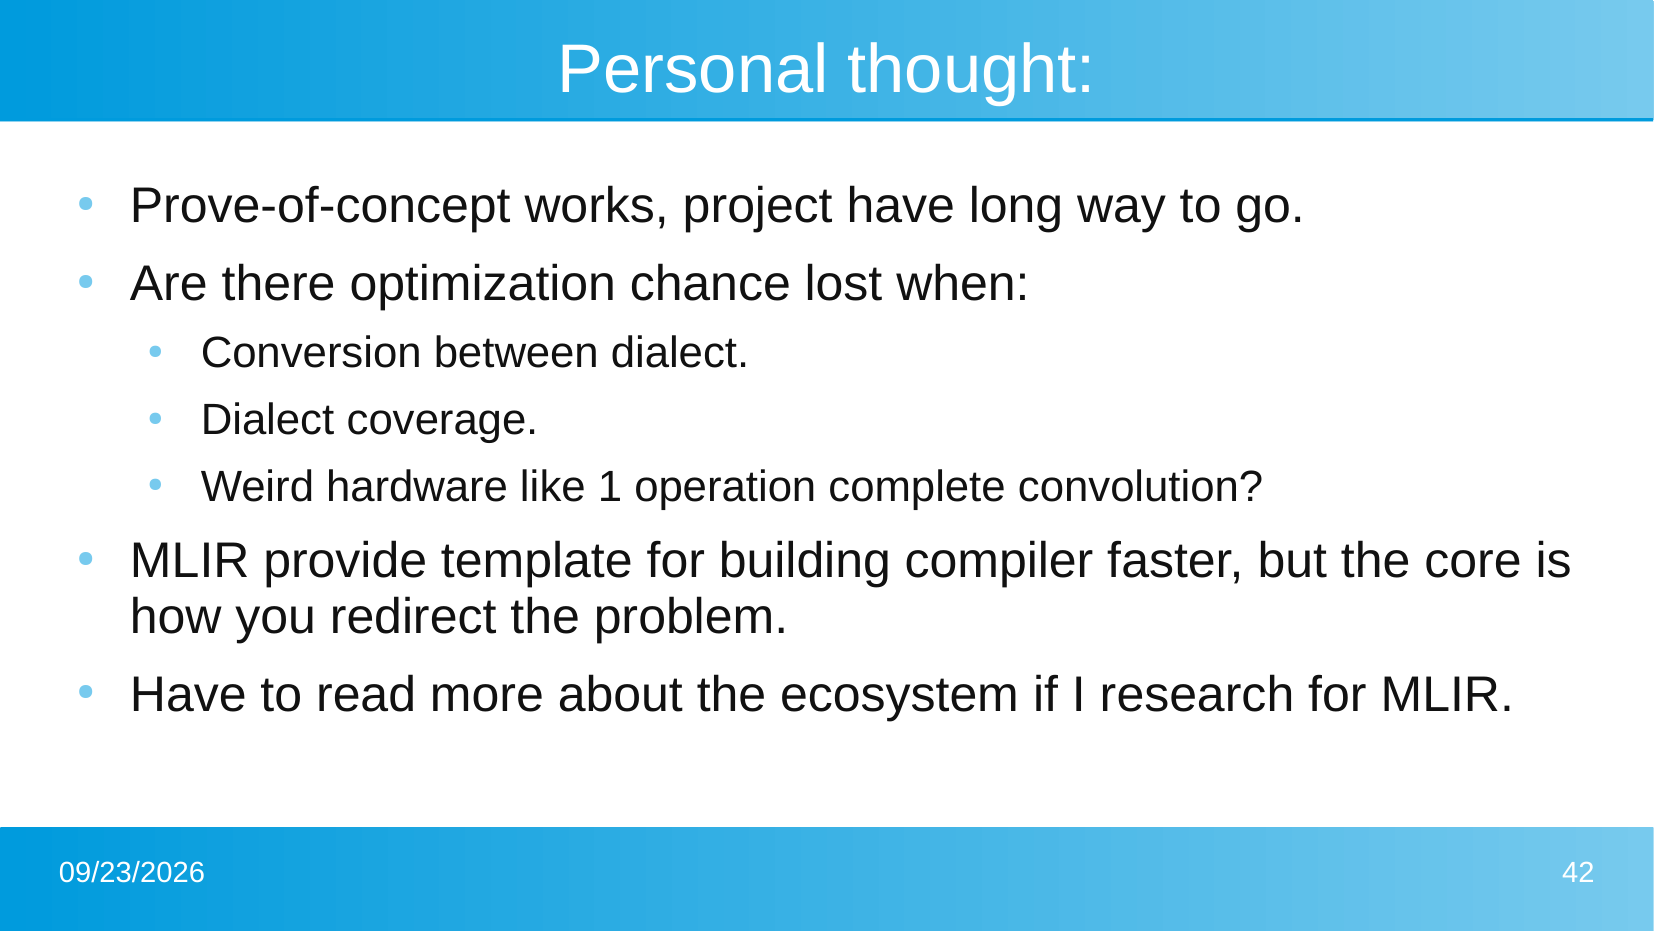

# Personal thought:
Prove-of-concept works, project have long way to go.
Are there optimization chance lost when:
Conversion between dialect.
Dialect coverage.
Weird hardware like 1 operation complete convolution?
MLIR provide template for building compiler faster, but the core is how you redirect the problem.
Have to read more about the ecosystem if I research for MLIR.
42